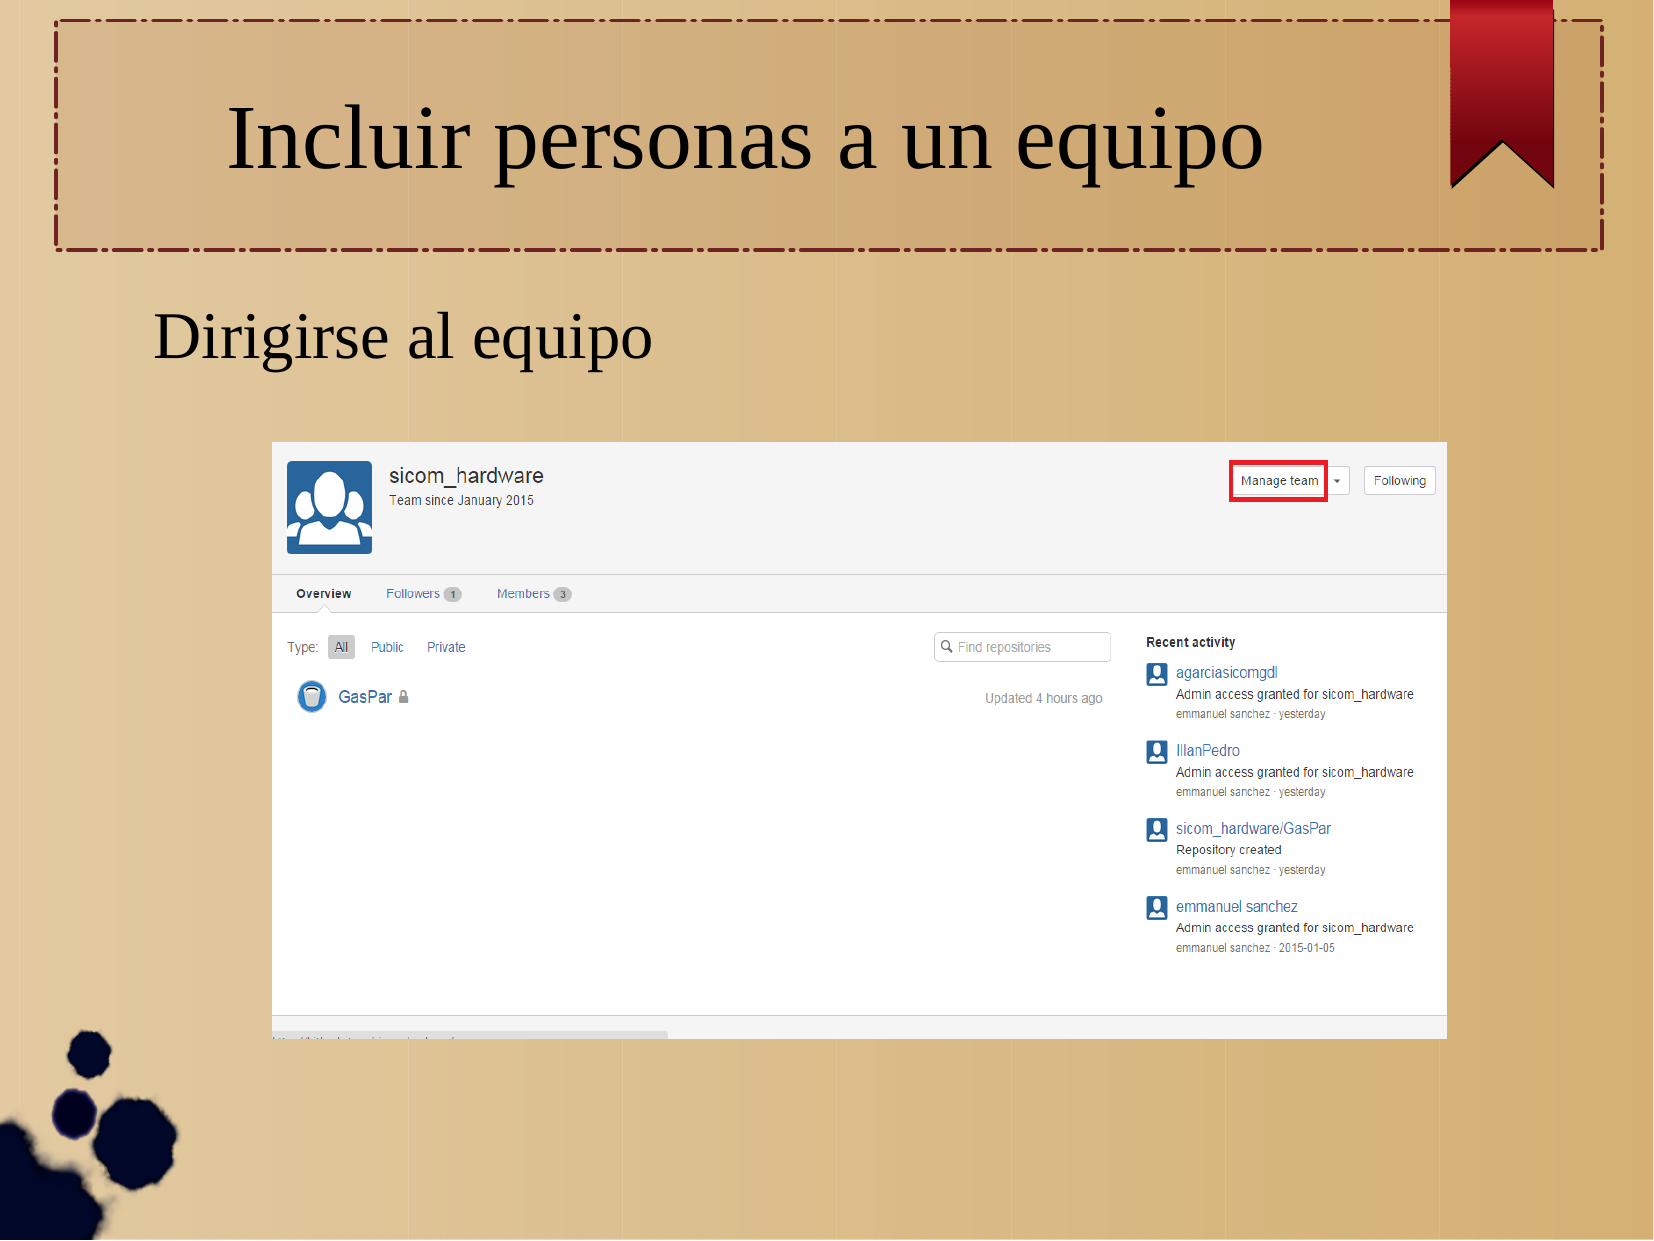

# Incluir personas a un equipo
Dirigirse al equipo